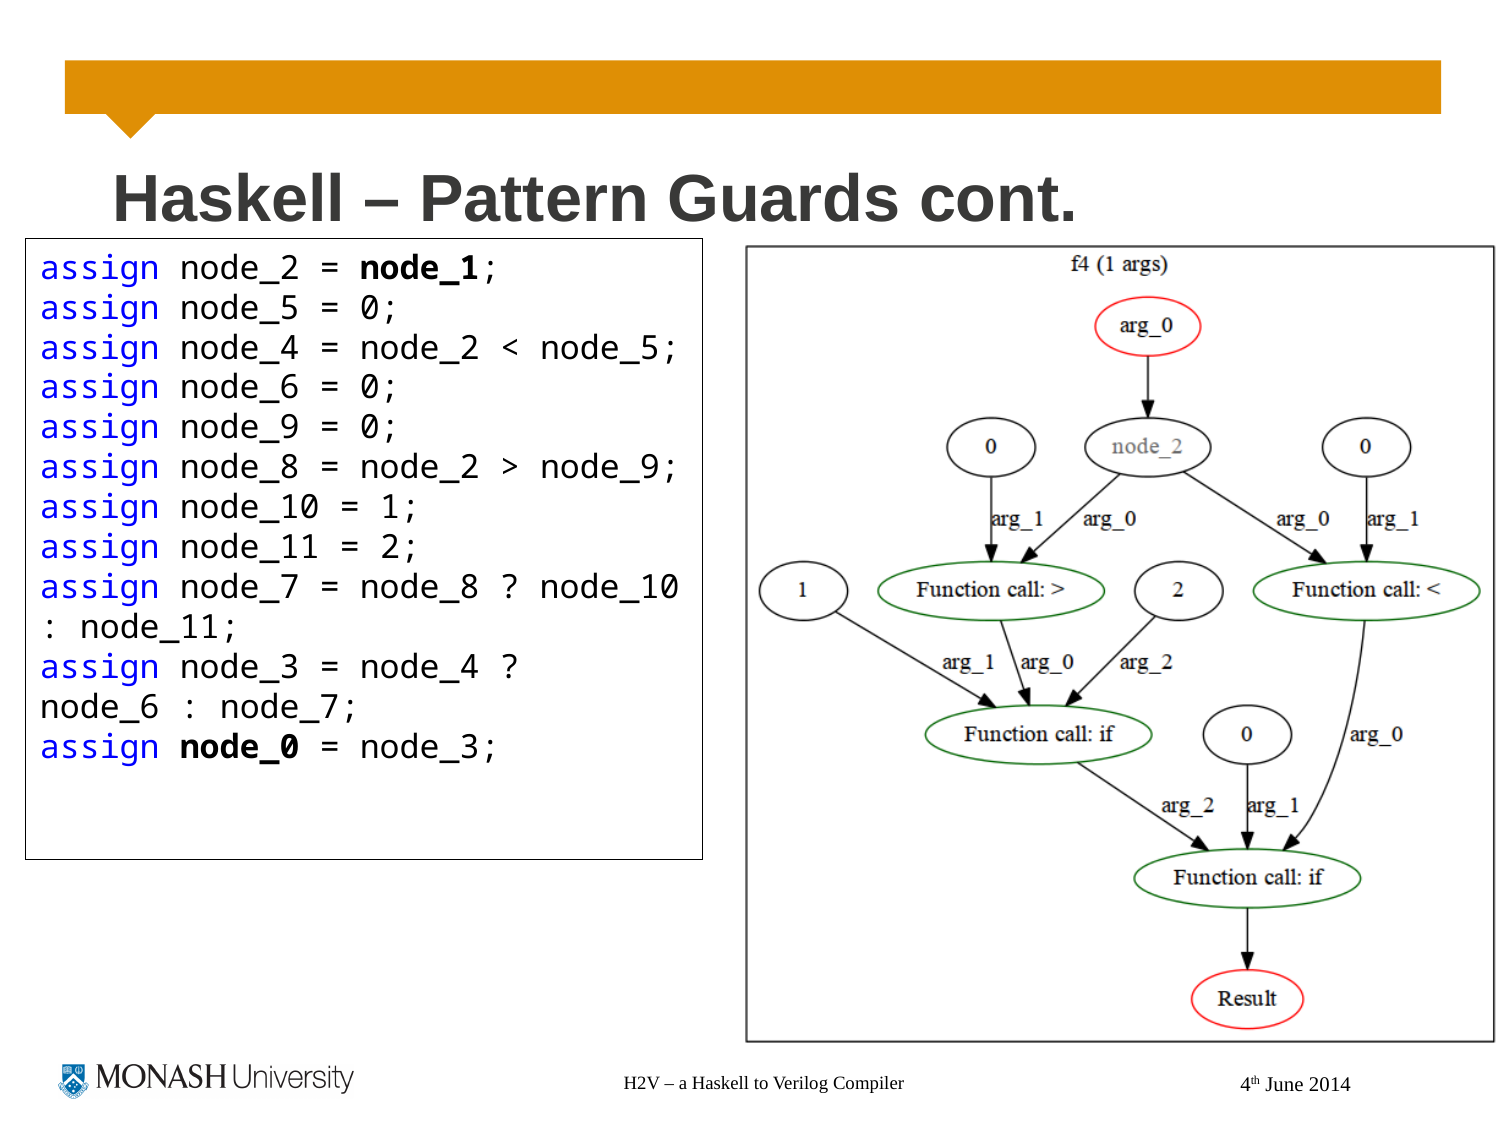

# Haskell – Pattern Guards cont.
assign node_2 = node_1;
assign node_5 = 0;
assign node_4 = node_2 < node_5;
assign node_6 = 0;
assign node_9 = 0;
assign node_8 = node_2 > node_9;
assign node_10 = 1;
assign node_11 = 2;
assign node_7 = node_8 ? node_10 : node_11;
assign node_3 = node_4 ? node_6 : node_7;
assign node_0 = node_3;